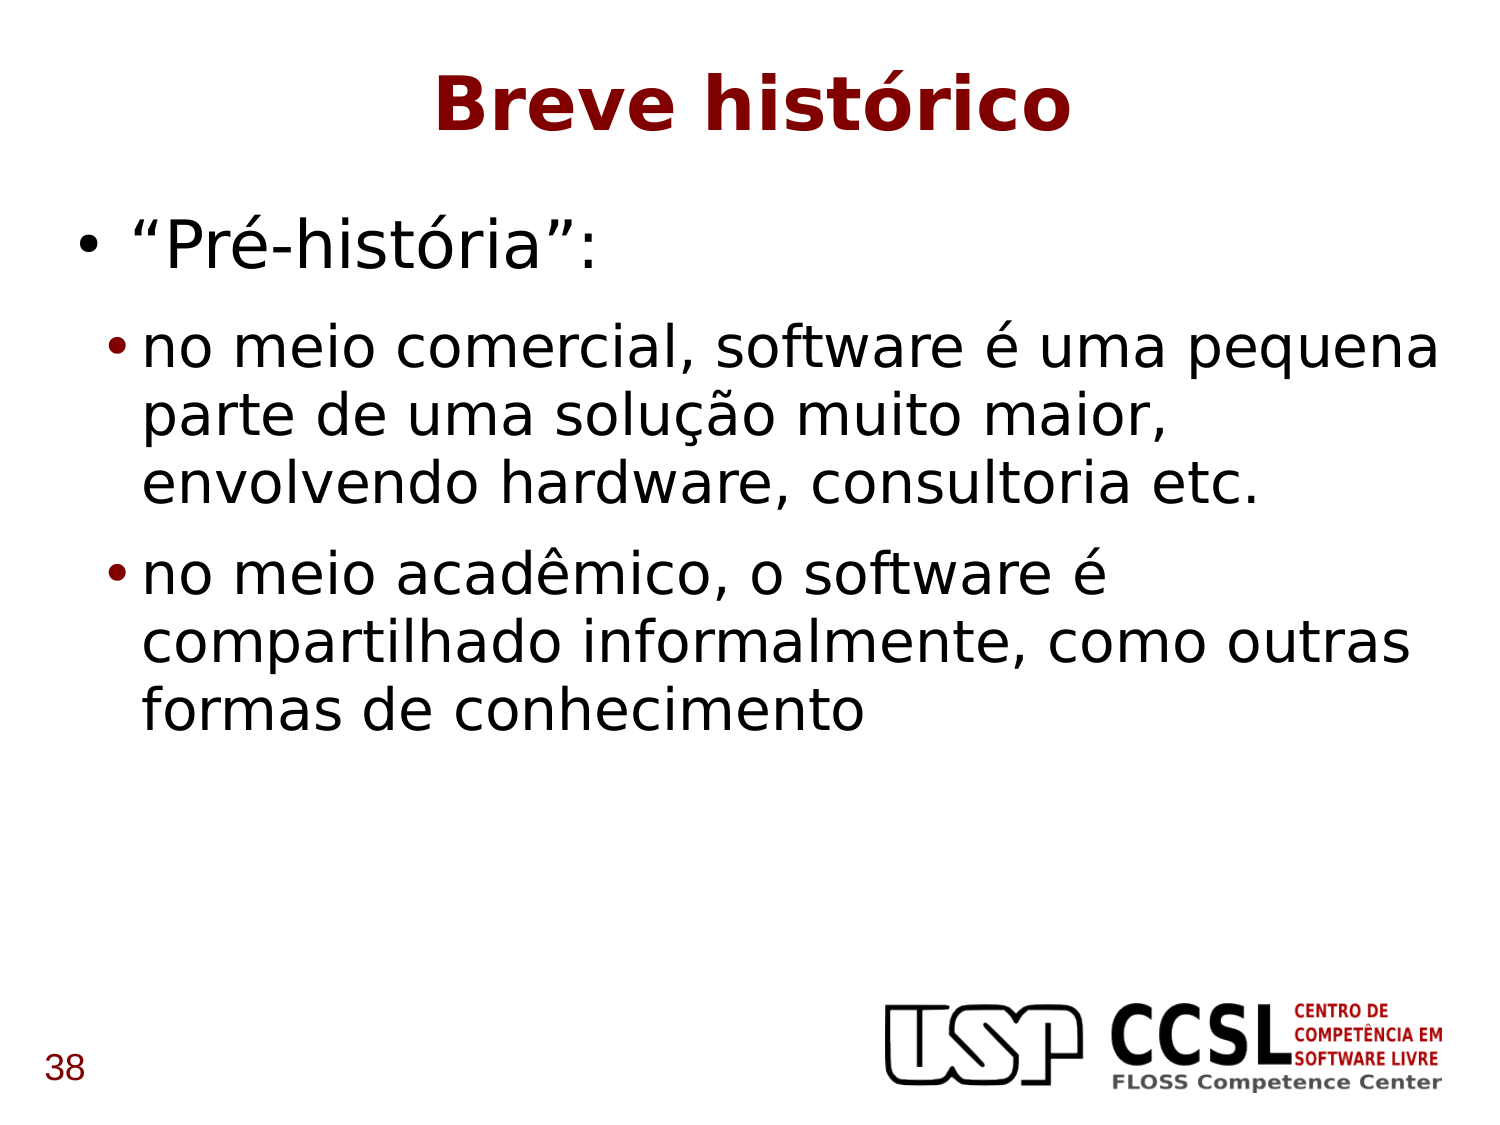

# Breve histórico
“Pré-história”:
no meio comercial, software é uma pequena parte de uma solução muito maior, envolvendo hardware, consultoria etc.
no meio acadêmico, o software é compartilhado informalmente, como outras formas de conhecimento